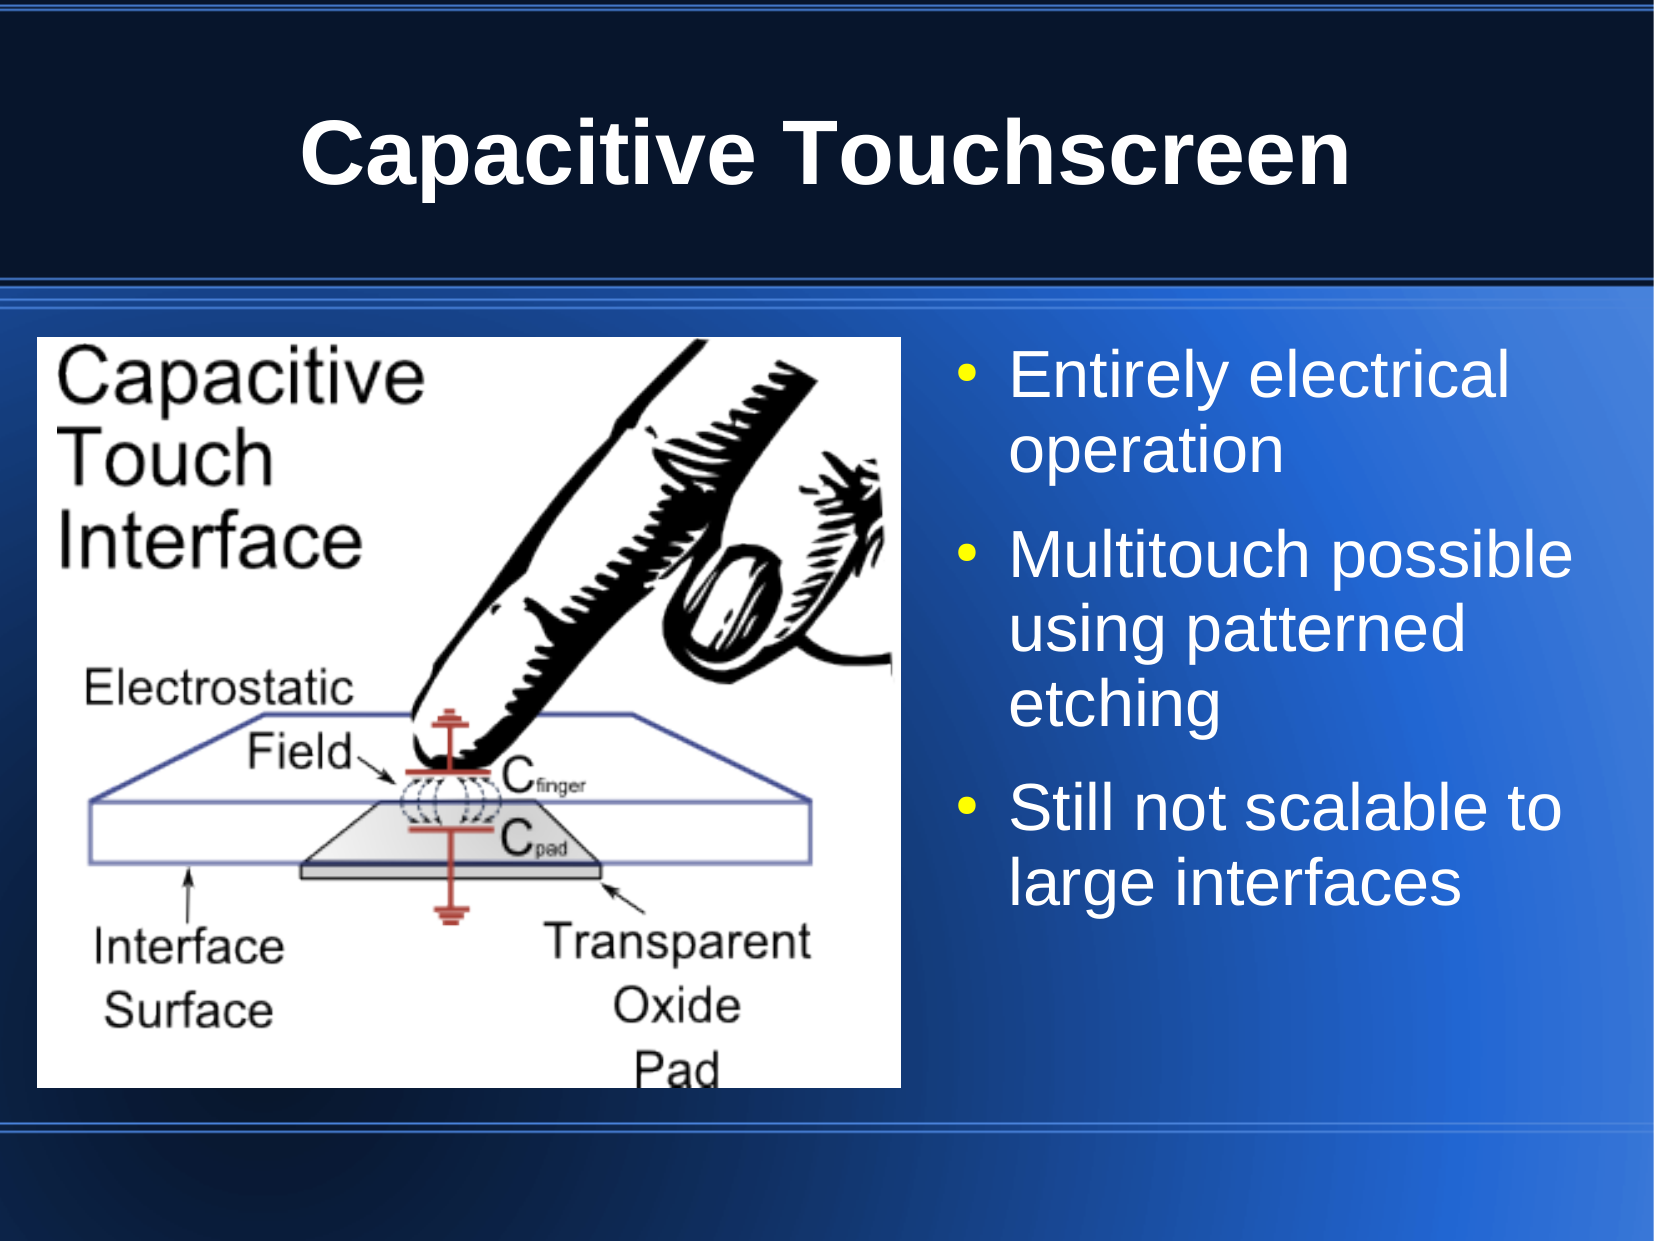

# Capacitive Touchscreen
Entirely electrical operation
Multitouch possible using patterned etching
Still not scalable to large interfaces